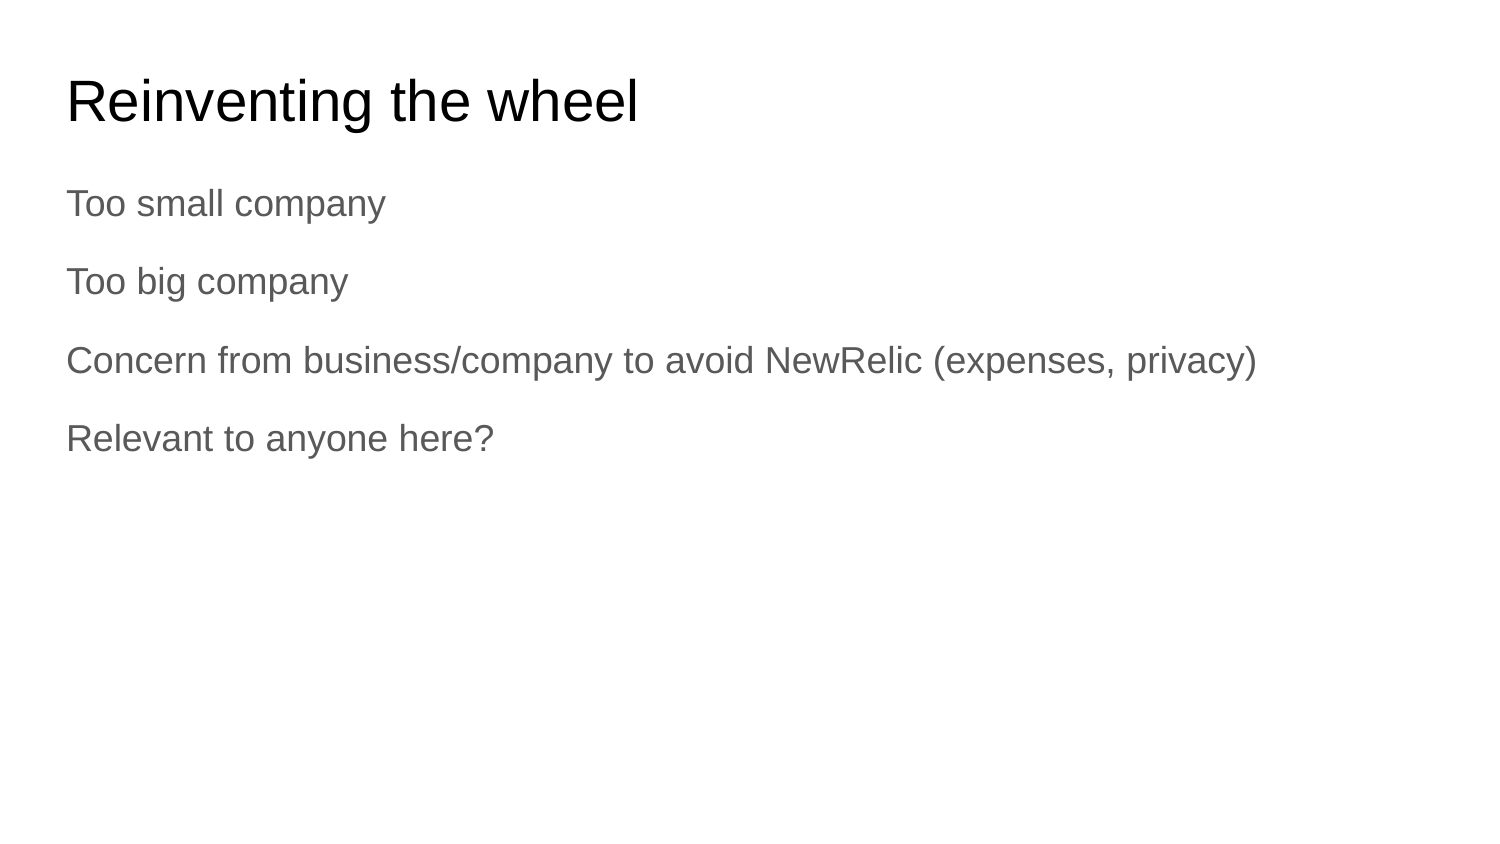

# Reinventing the wheel
Too small company
Too big company
Concern from business/company to avoid NewRelic (expenses, privacy)
Relevant to anyone here?